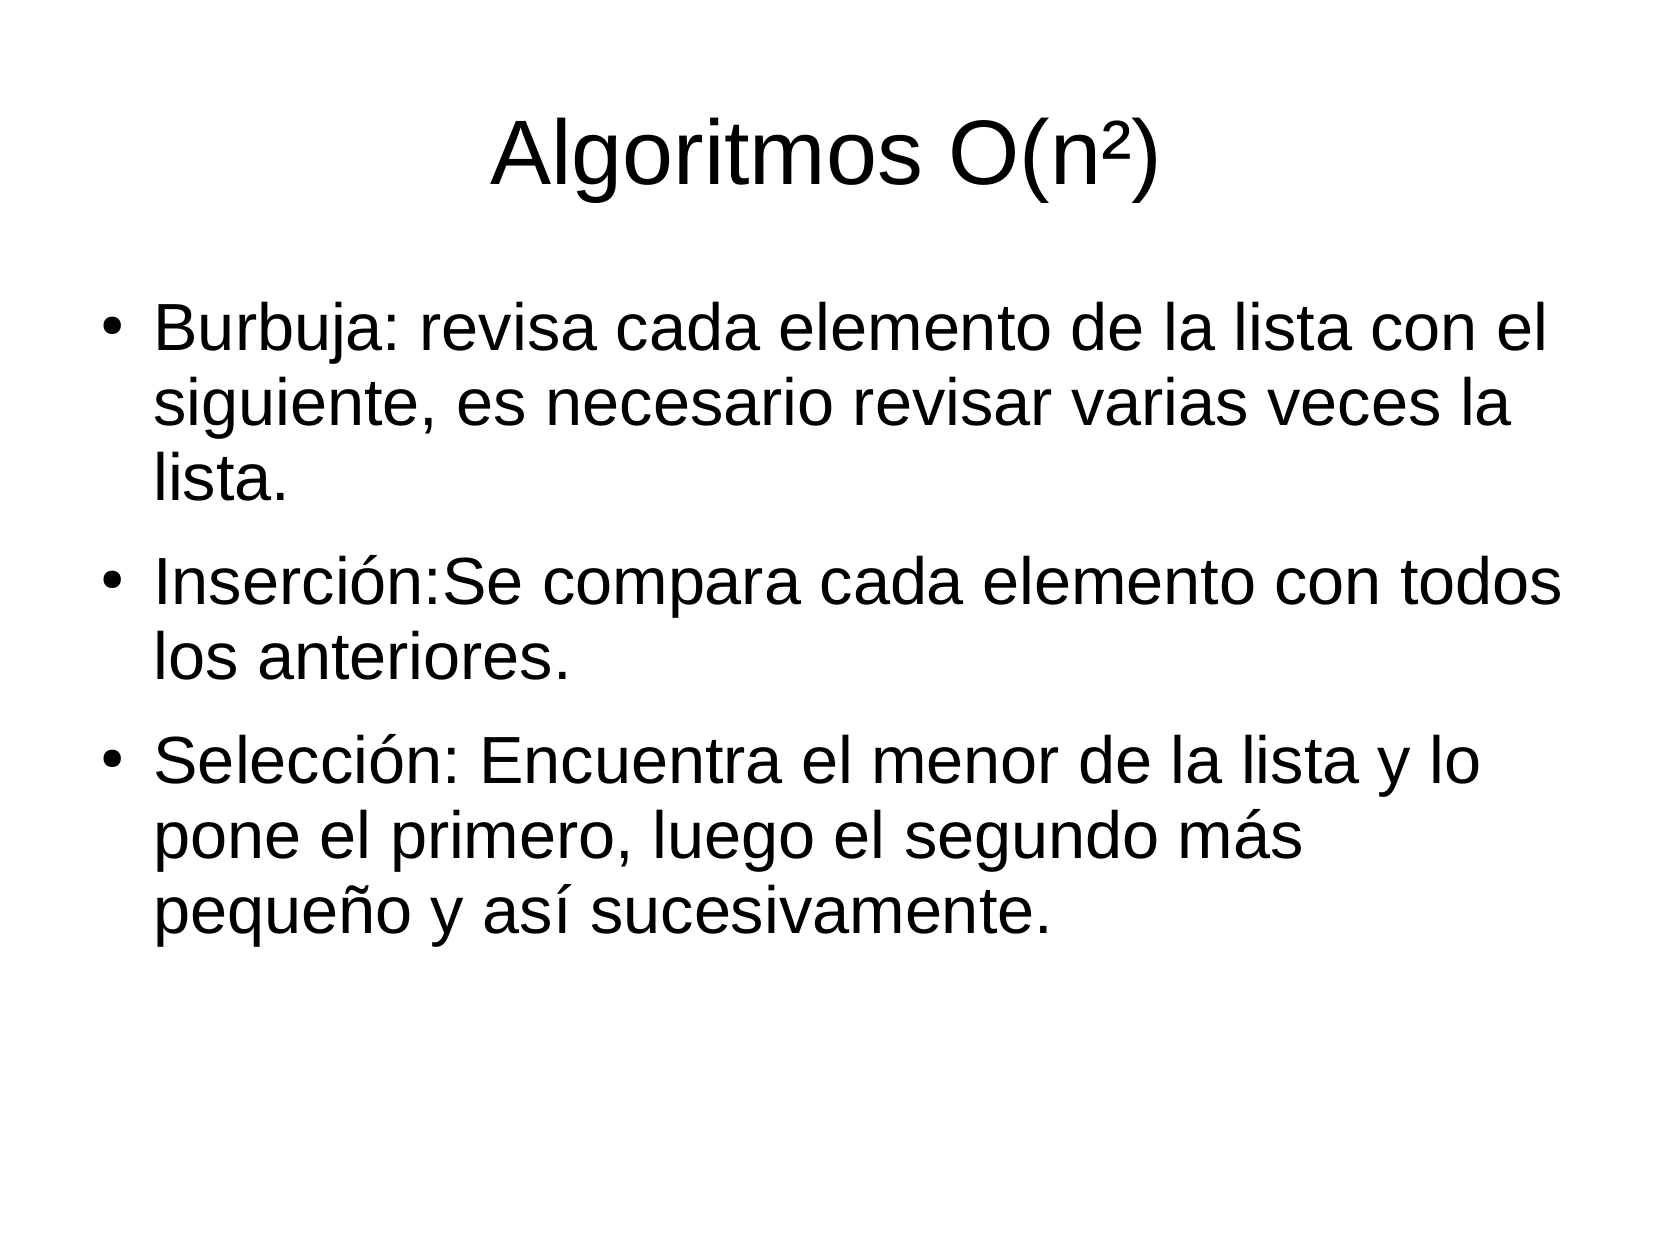

# Algoritmos O(n²)
Burbuja: revisa cada elemento de la lista con el siguiente, es necesario revisar varias veces la lista.
Inserción:Se compara cada elemento con todos los anteriores.
Selección: Encuentra el menor de la lista y lo pone el primero, luego el segundo más pequeño y así sucesivamente.